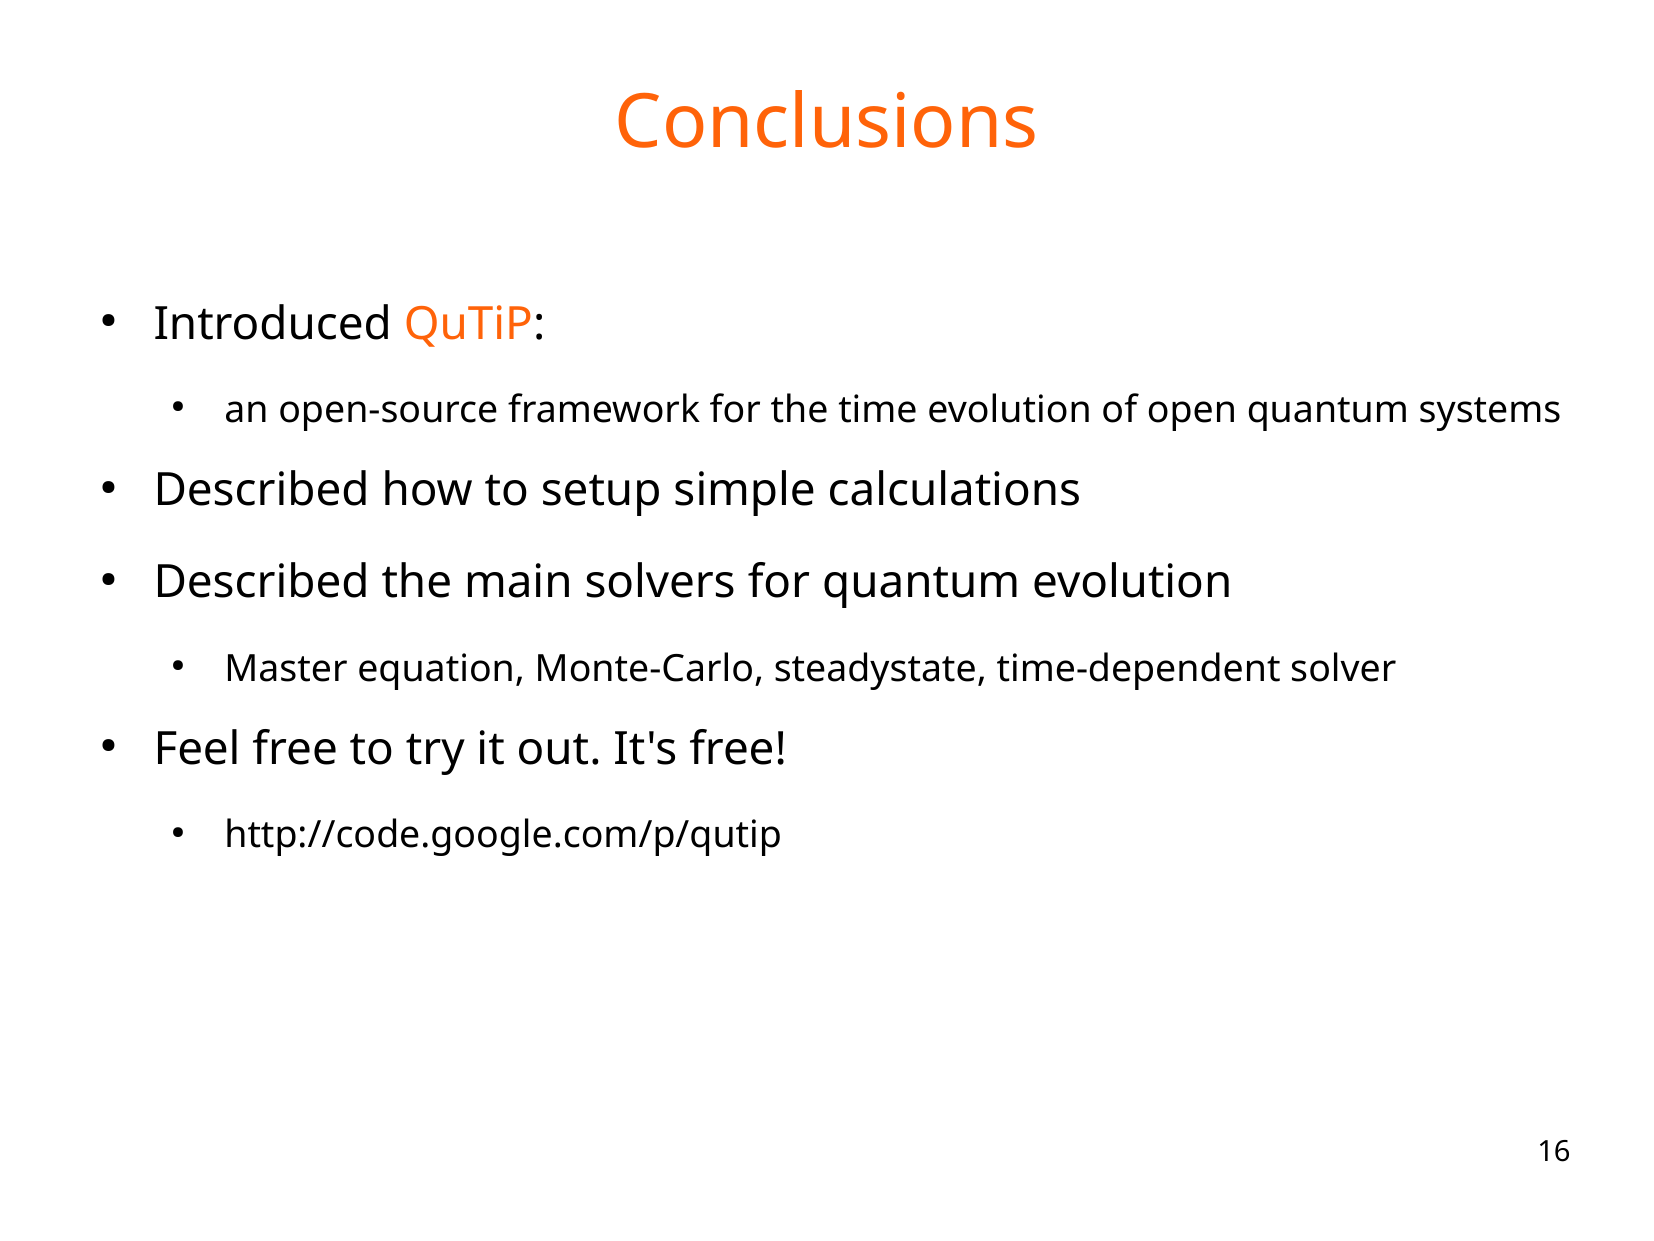

# Conclusions
Introduced QuTiP:
an open-source framework for the time evolution of open quantum systems
Described how to setup simple calculations
Described the main solvers for quantum evolution
Master equation, Monte-Carlo, steadystate, time-dependent solver
Feel free to try it out. It's free!
http://code.google.com/p/qutip
16